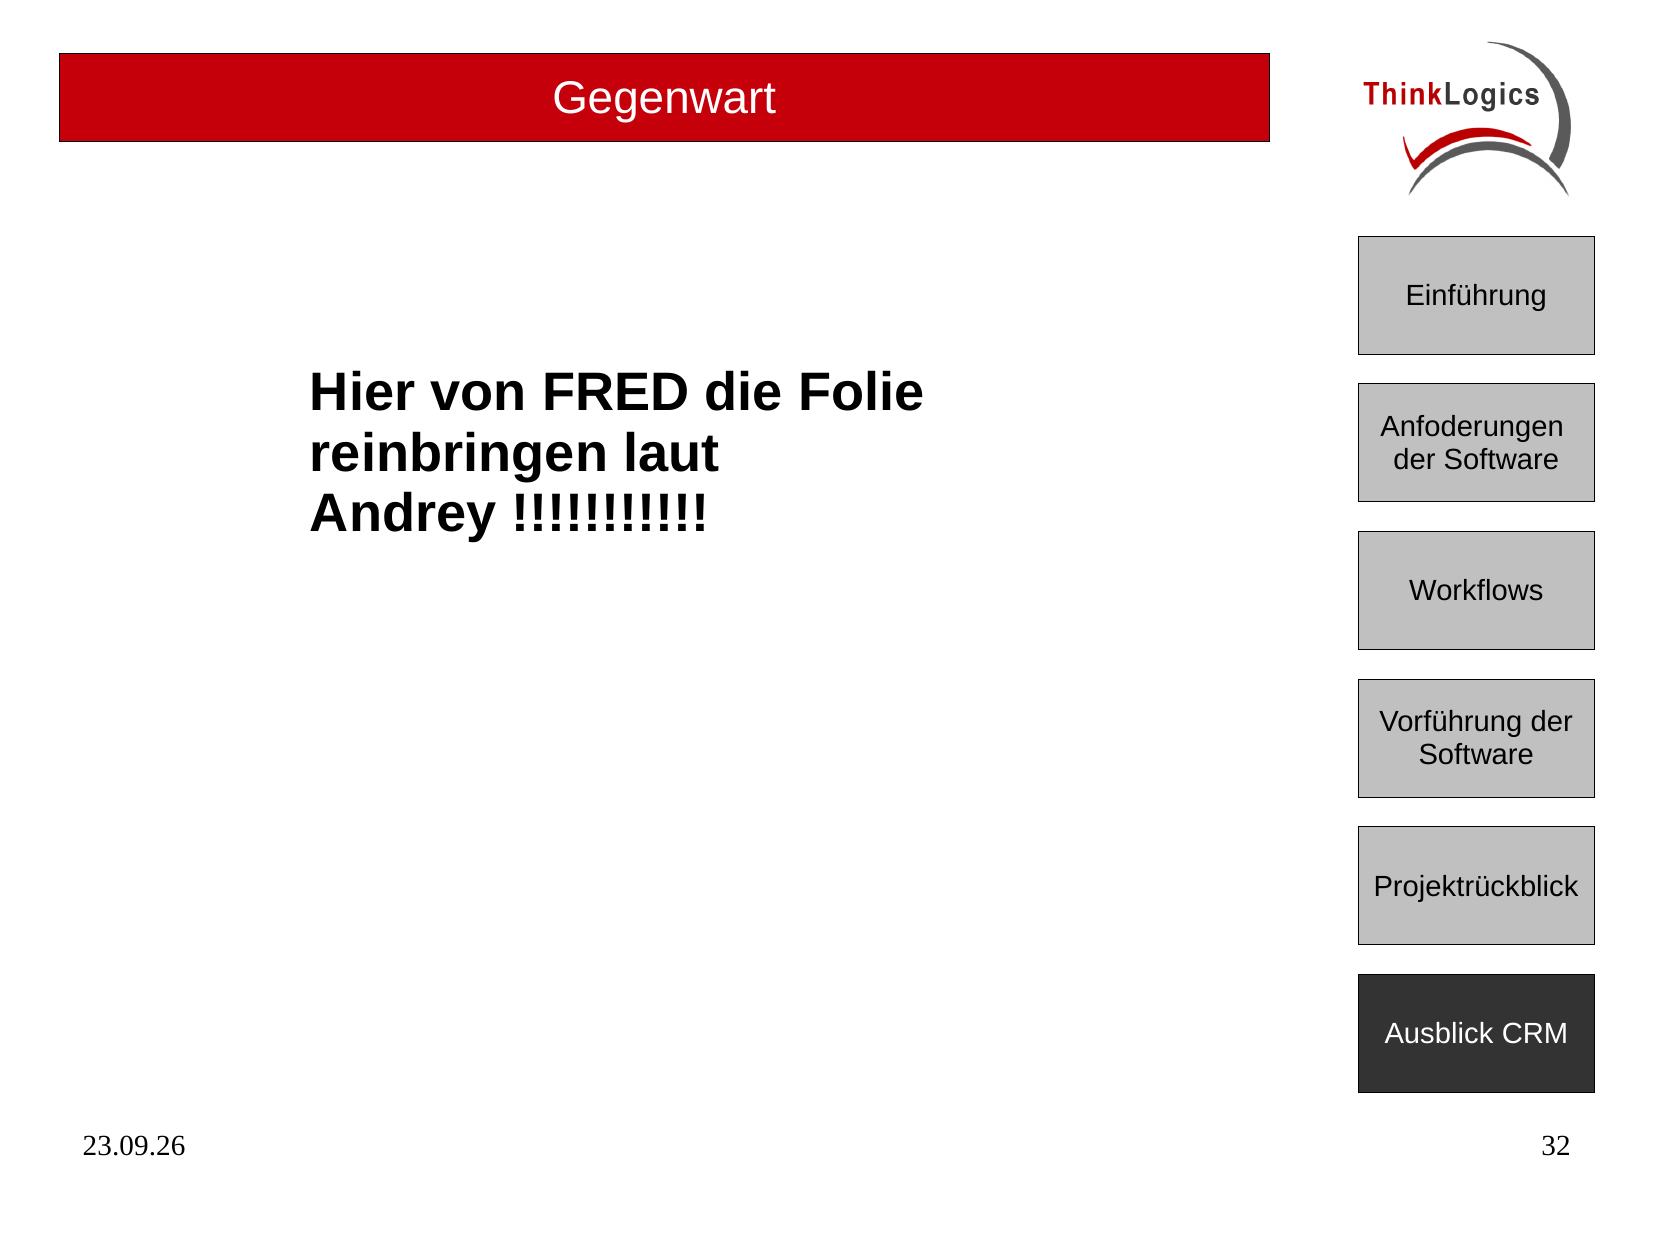

Gegenwart
Einführung
Hier von FRED die Folie reinbringen laut Andrey !!!!!!!!!!!ndrey welche???
Anfoderungen
der Software
Workflows
Vorführung der
Software
Projektrückblick
Ausblick CRM
32